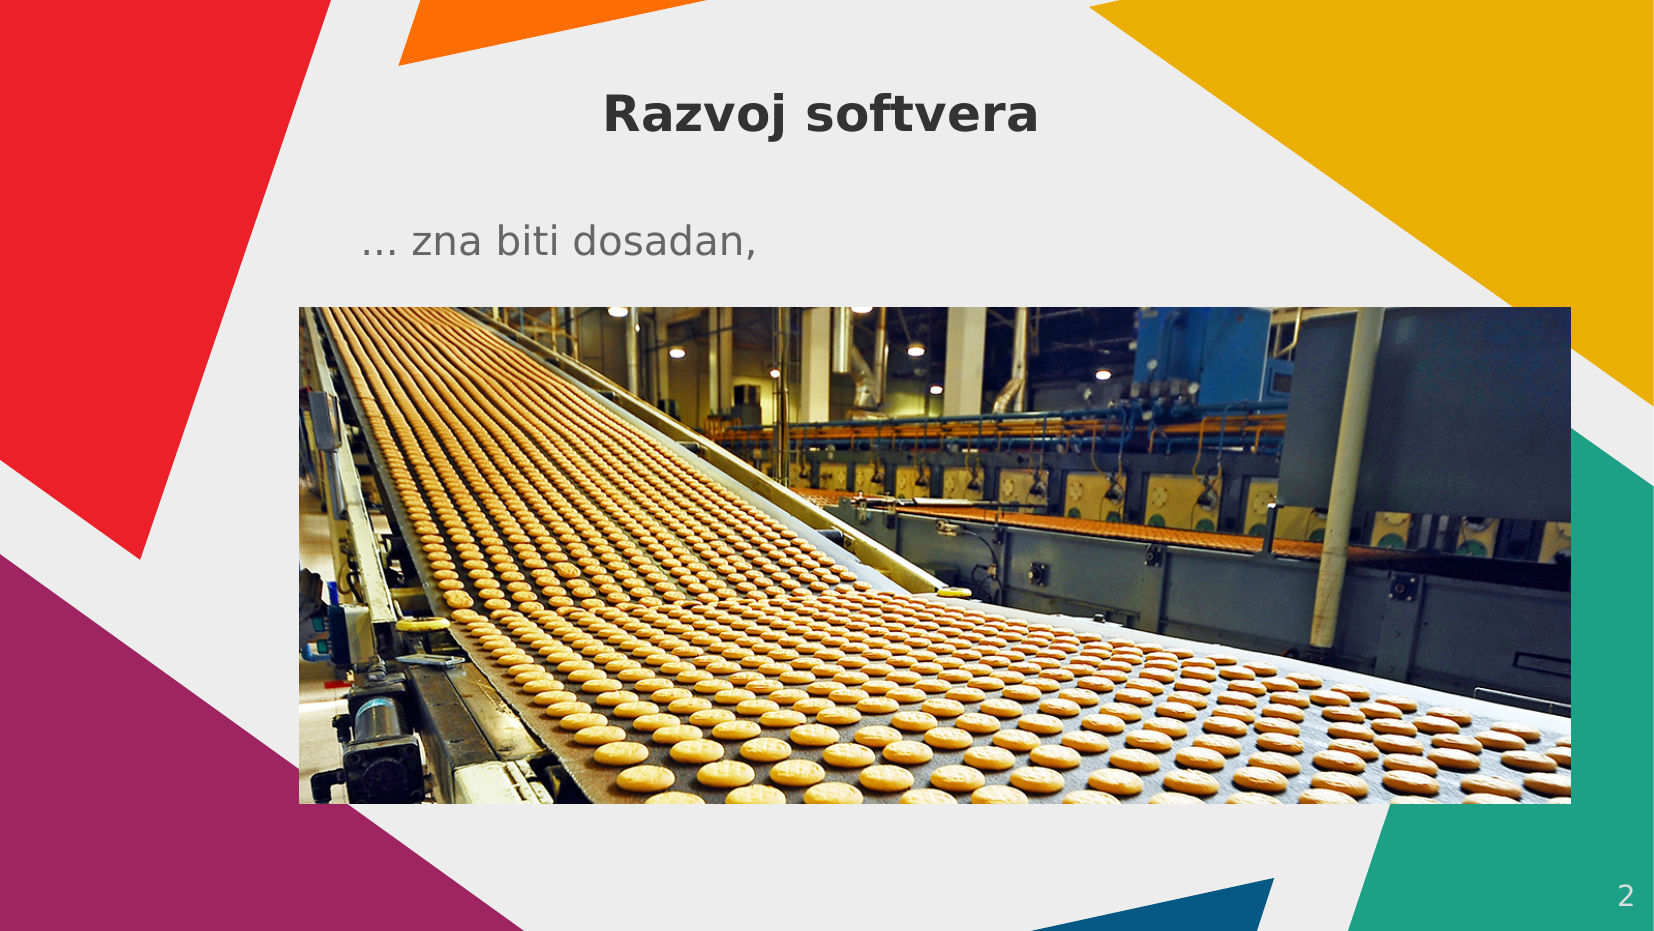

# Razvoj softvera
... zna biti dosadan,
2